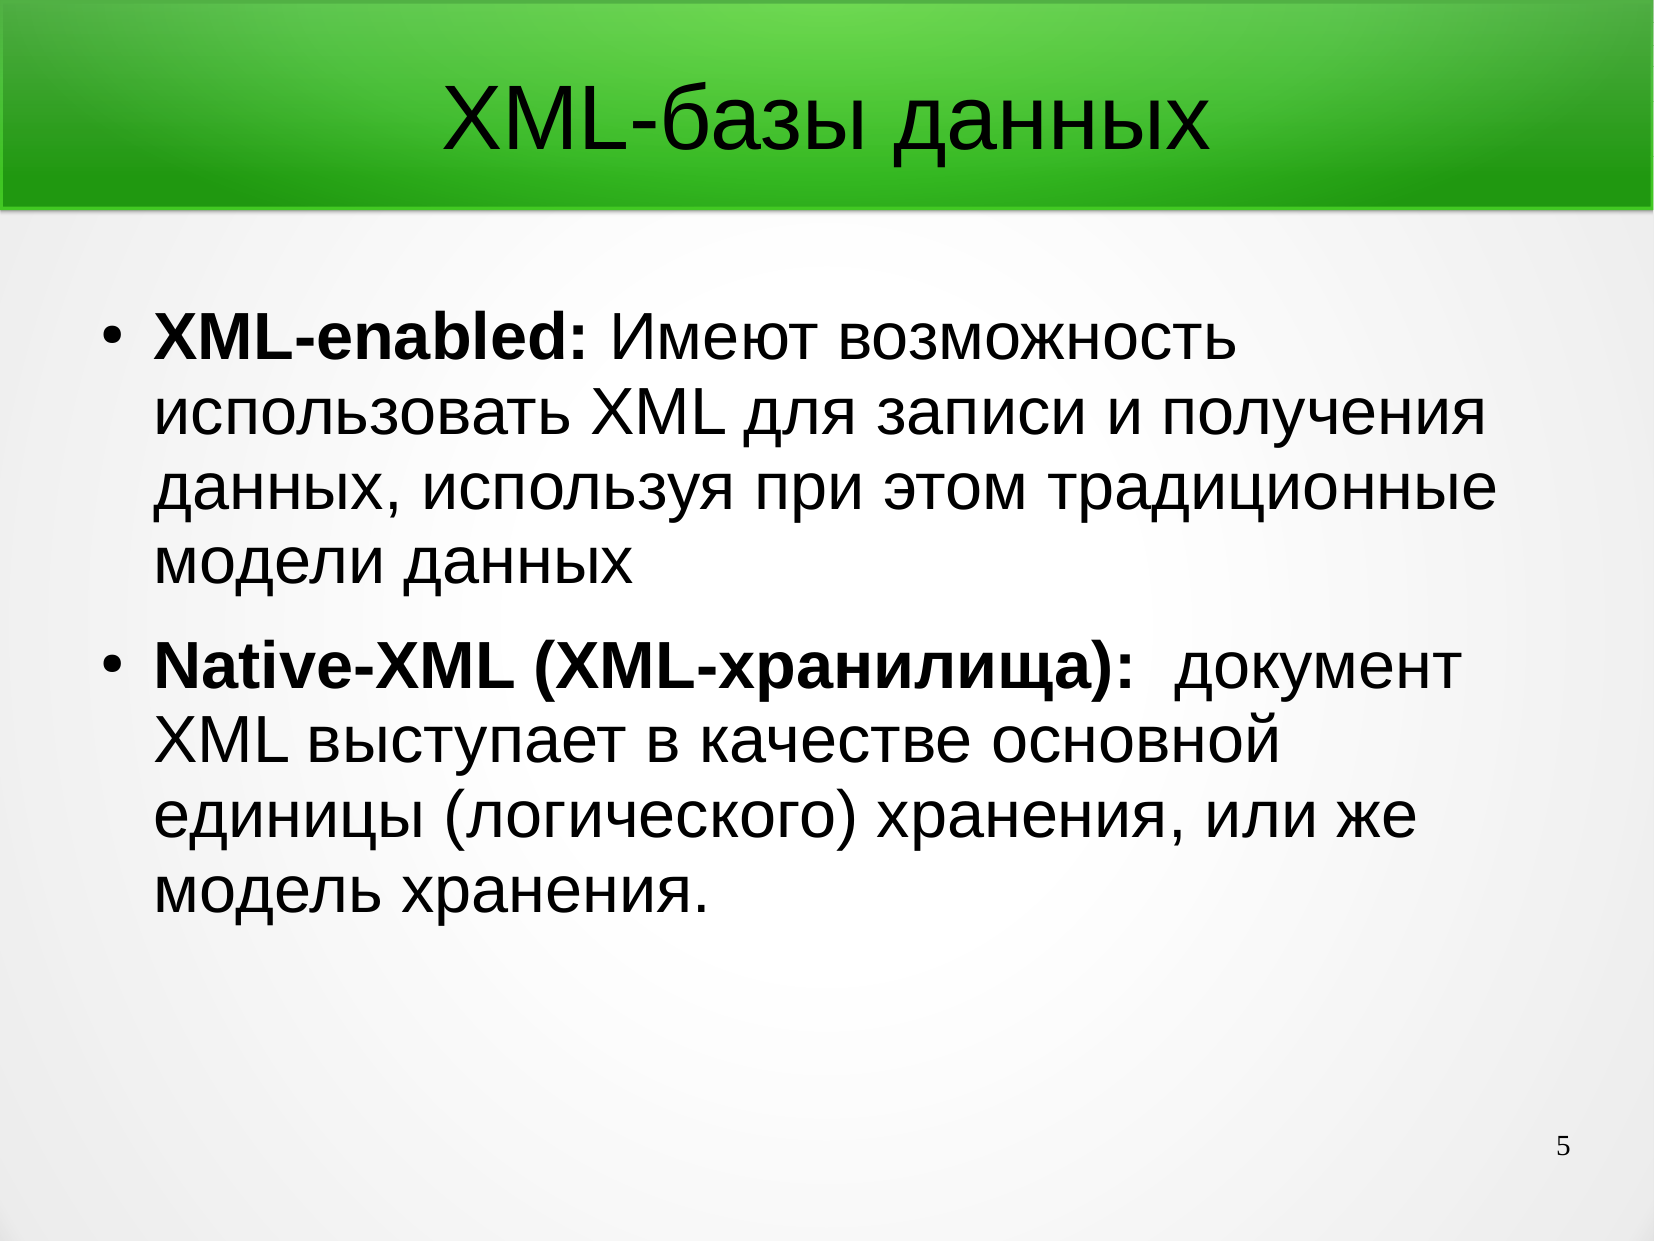

# XML-базы данных
XML-enabled: Имеют возможность использовать XML для записи и получения данных, используя при этом традиционные модели данных
Native-XML (XML-хранилища): документ XML выступает в качестве основной единицы (логического) хранения, или же модель хранения.
5